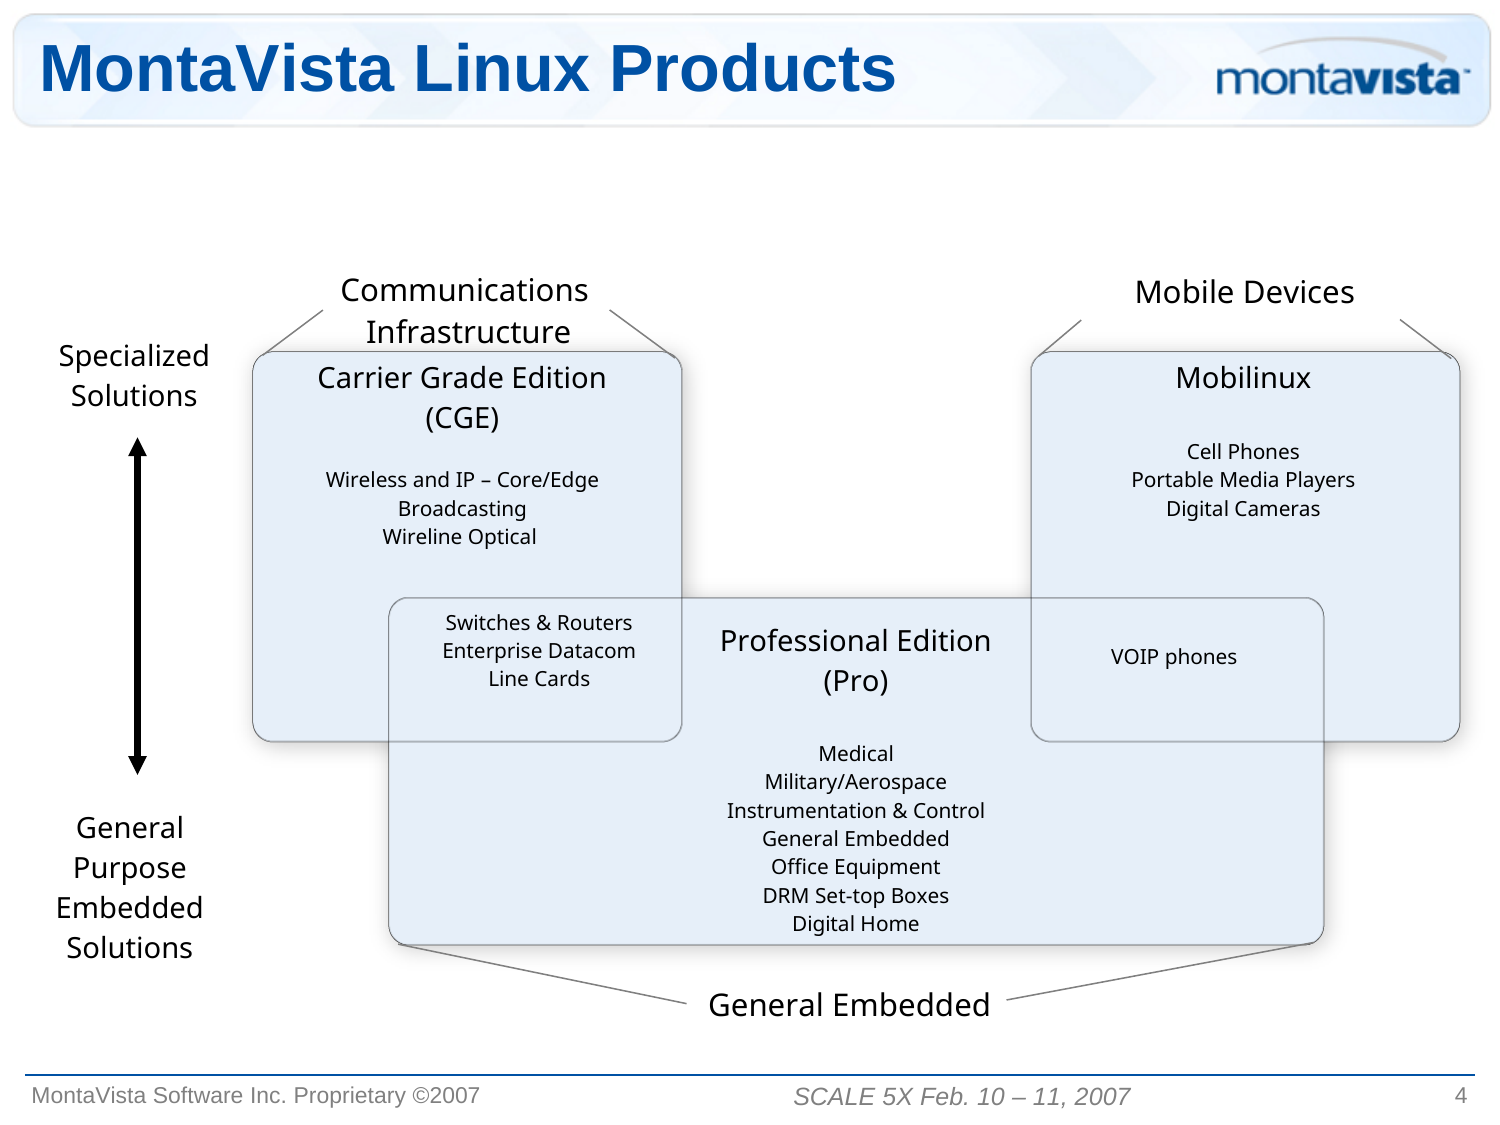

# MontaVista Linux Products
Communications
Infrastructure
Mobile Devices
Specialized
Solutions
Carrier Grade Edition (CGE)
Wireless and IP – Core/Edge
Broadcasting
Wireline Optical
Mobilinux
Cell Phones
Portable Media Players
Digital Cameras
Switches & Routers
Enterprise Datacom
Line Cards
Professional Edition (Pro)
Medical
Military/Aerospace
Instrumentation & Control
General Embedded
Office Equipment
DRM Set-top Boxes
Digital Home
VOIP phones
General
Purpose
Embedded
Solutions
General Embedded
4